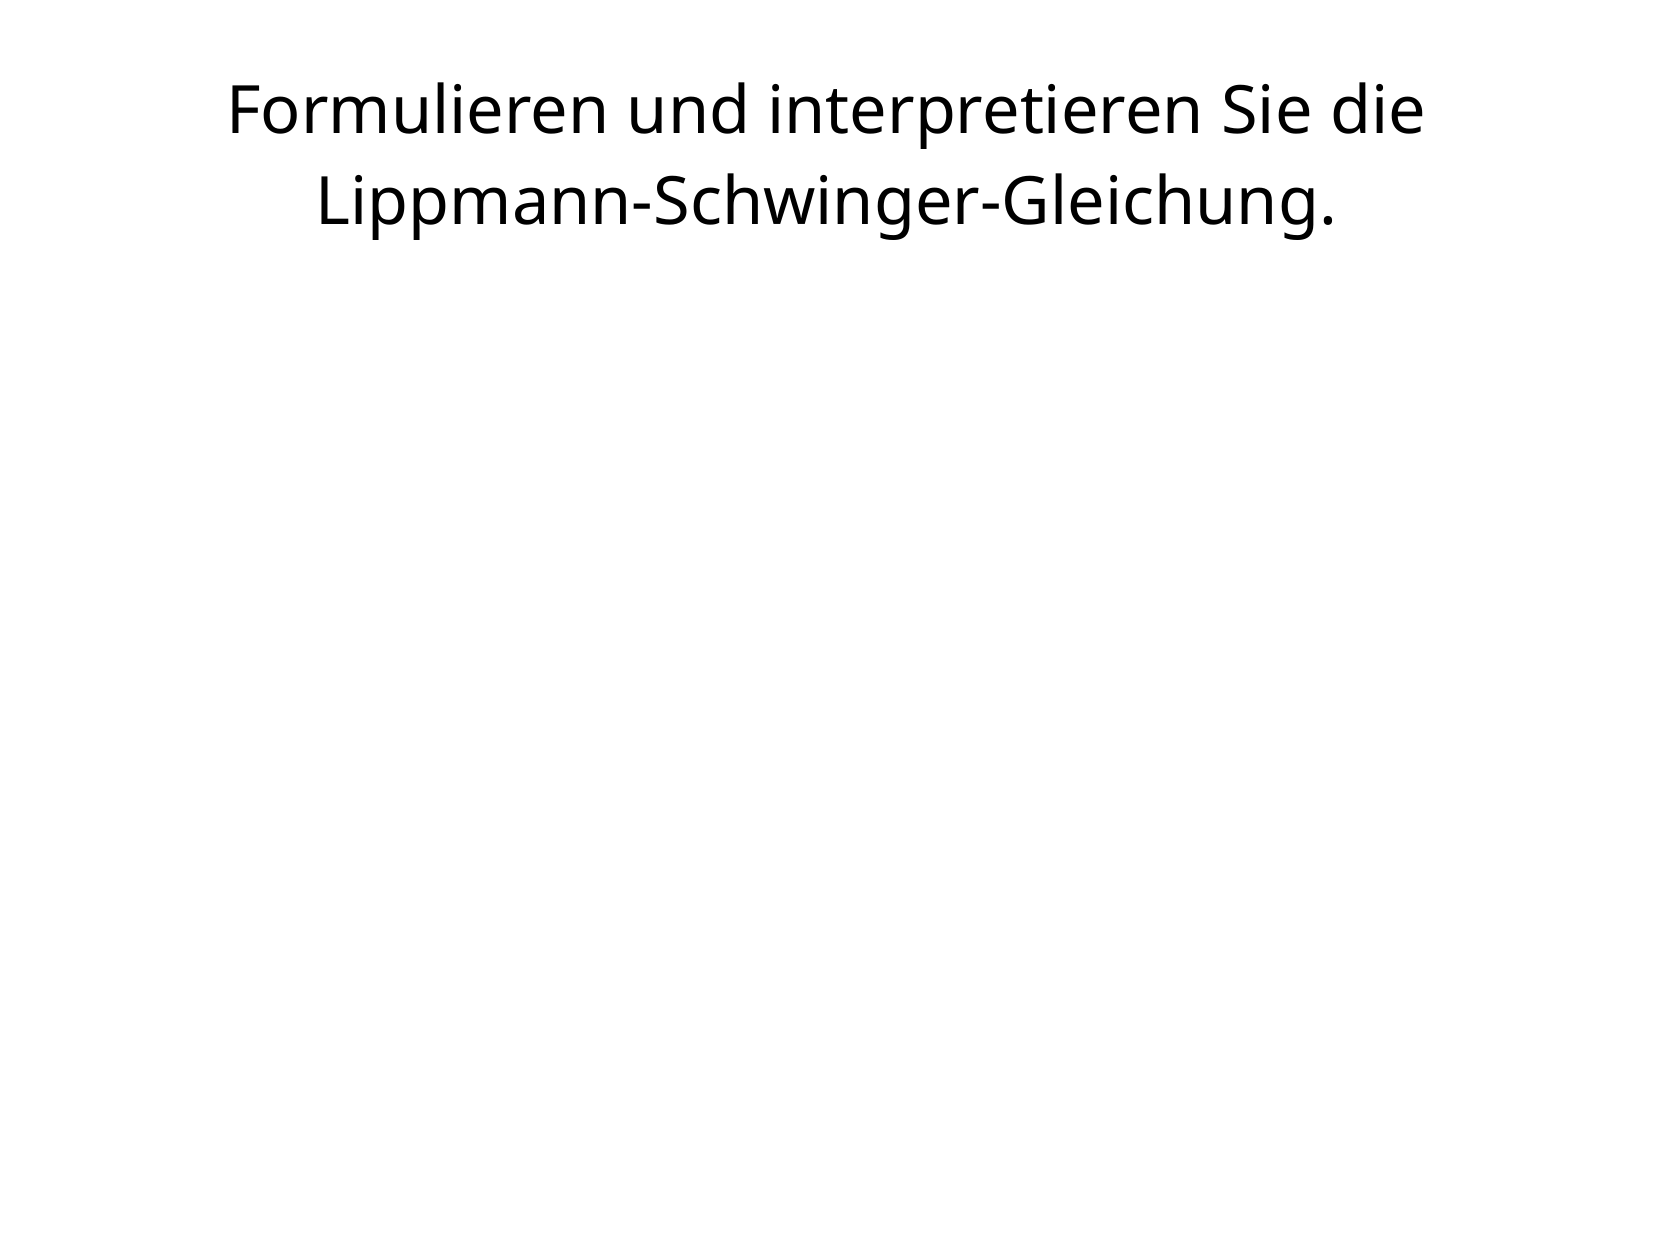

# Formulieren und interpretieren Sie die Lippmann-Schwinger-Gleichung.